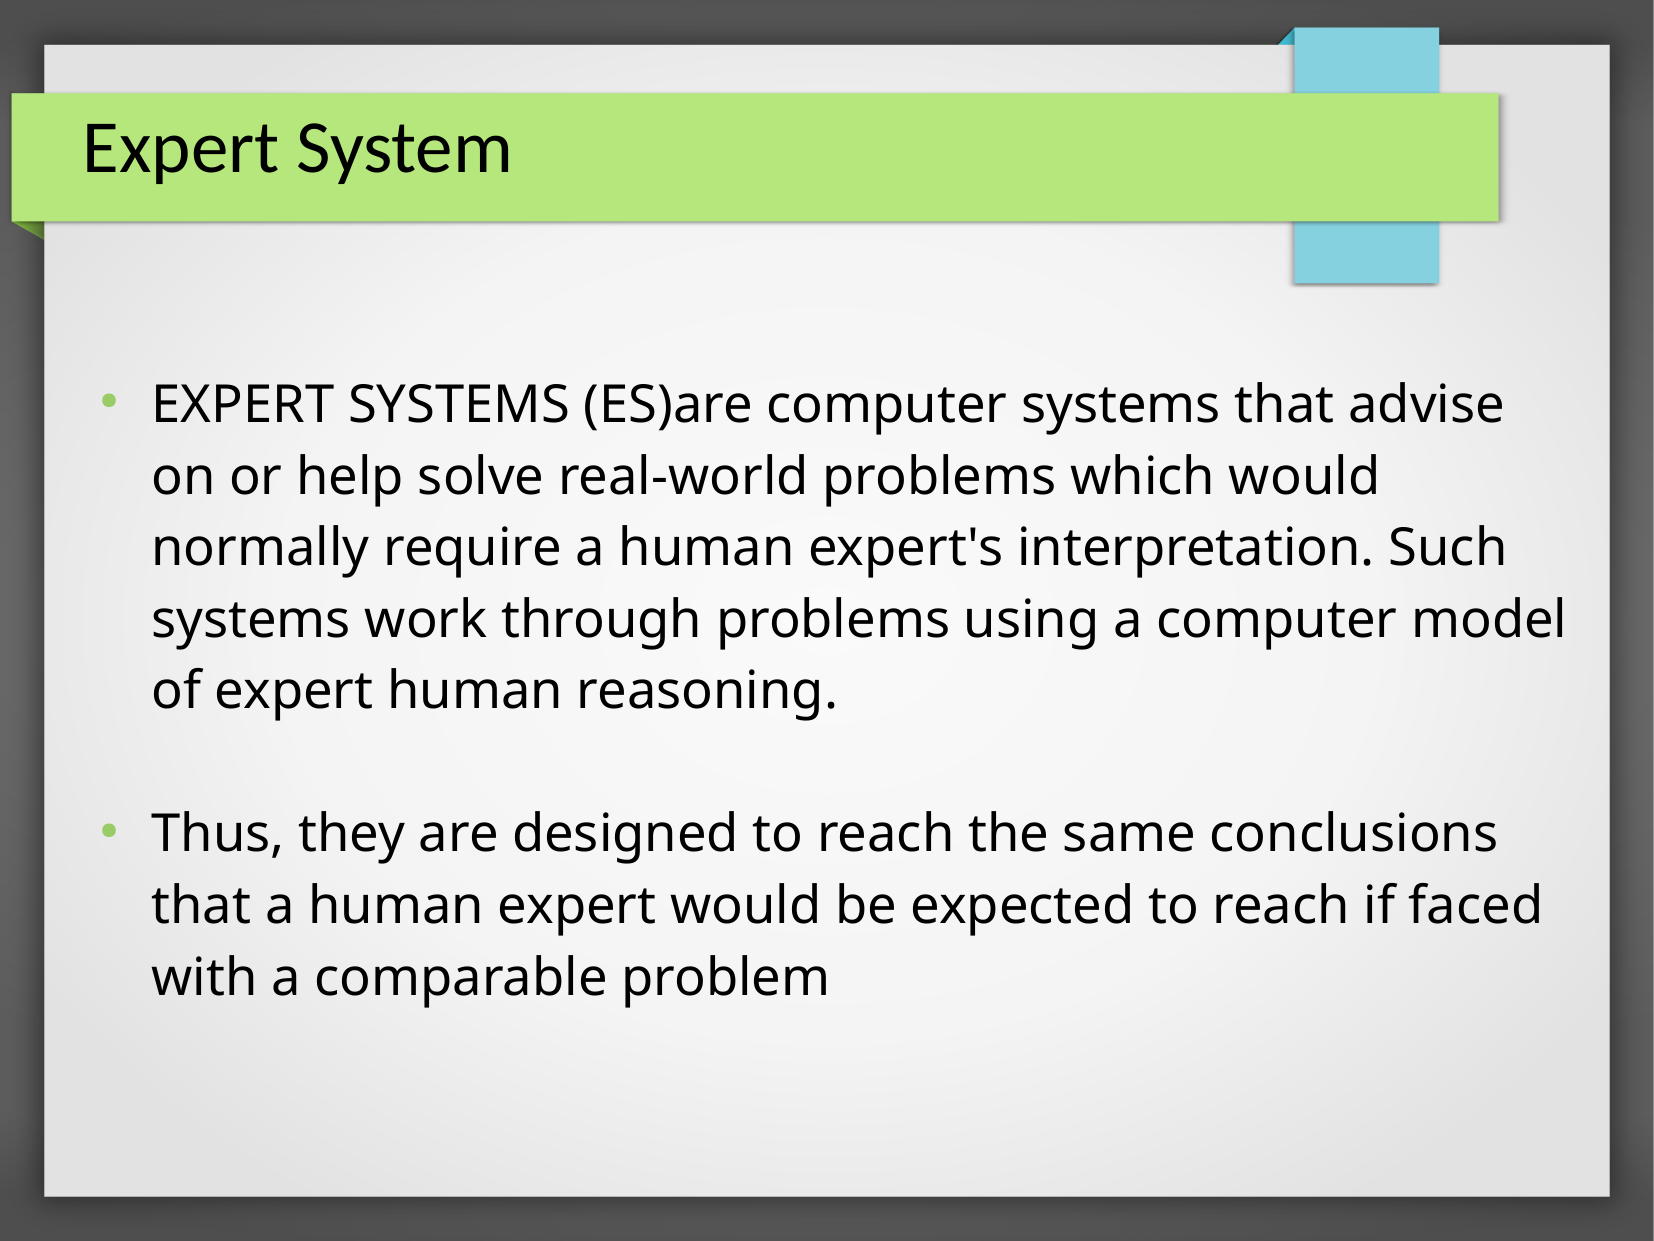

# Expert System
EXPERT SYSTEMS (ES)are computer systems that advise on or help solve real-world problems which would normally require a human expert's interpretation. Such systems work through problems using a computer model of expert human reasoning.
Thus, they are designed to reach the same conclusions that a human expert would be expected to reach if faced with a comparable problem